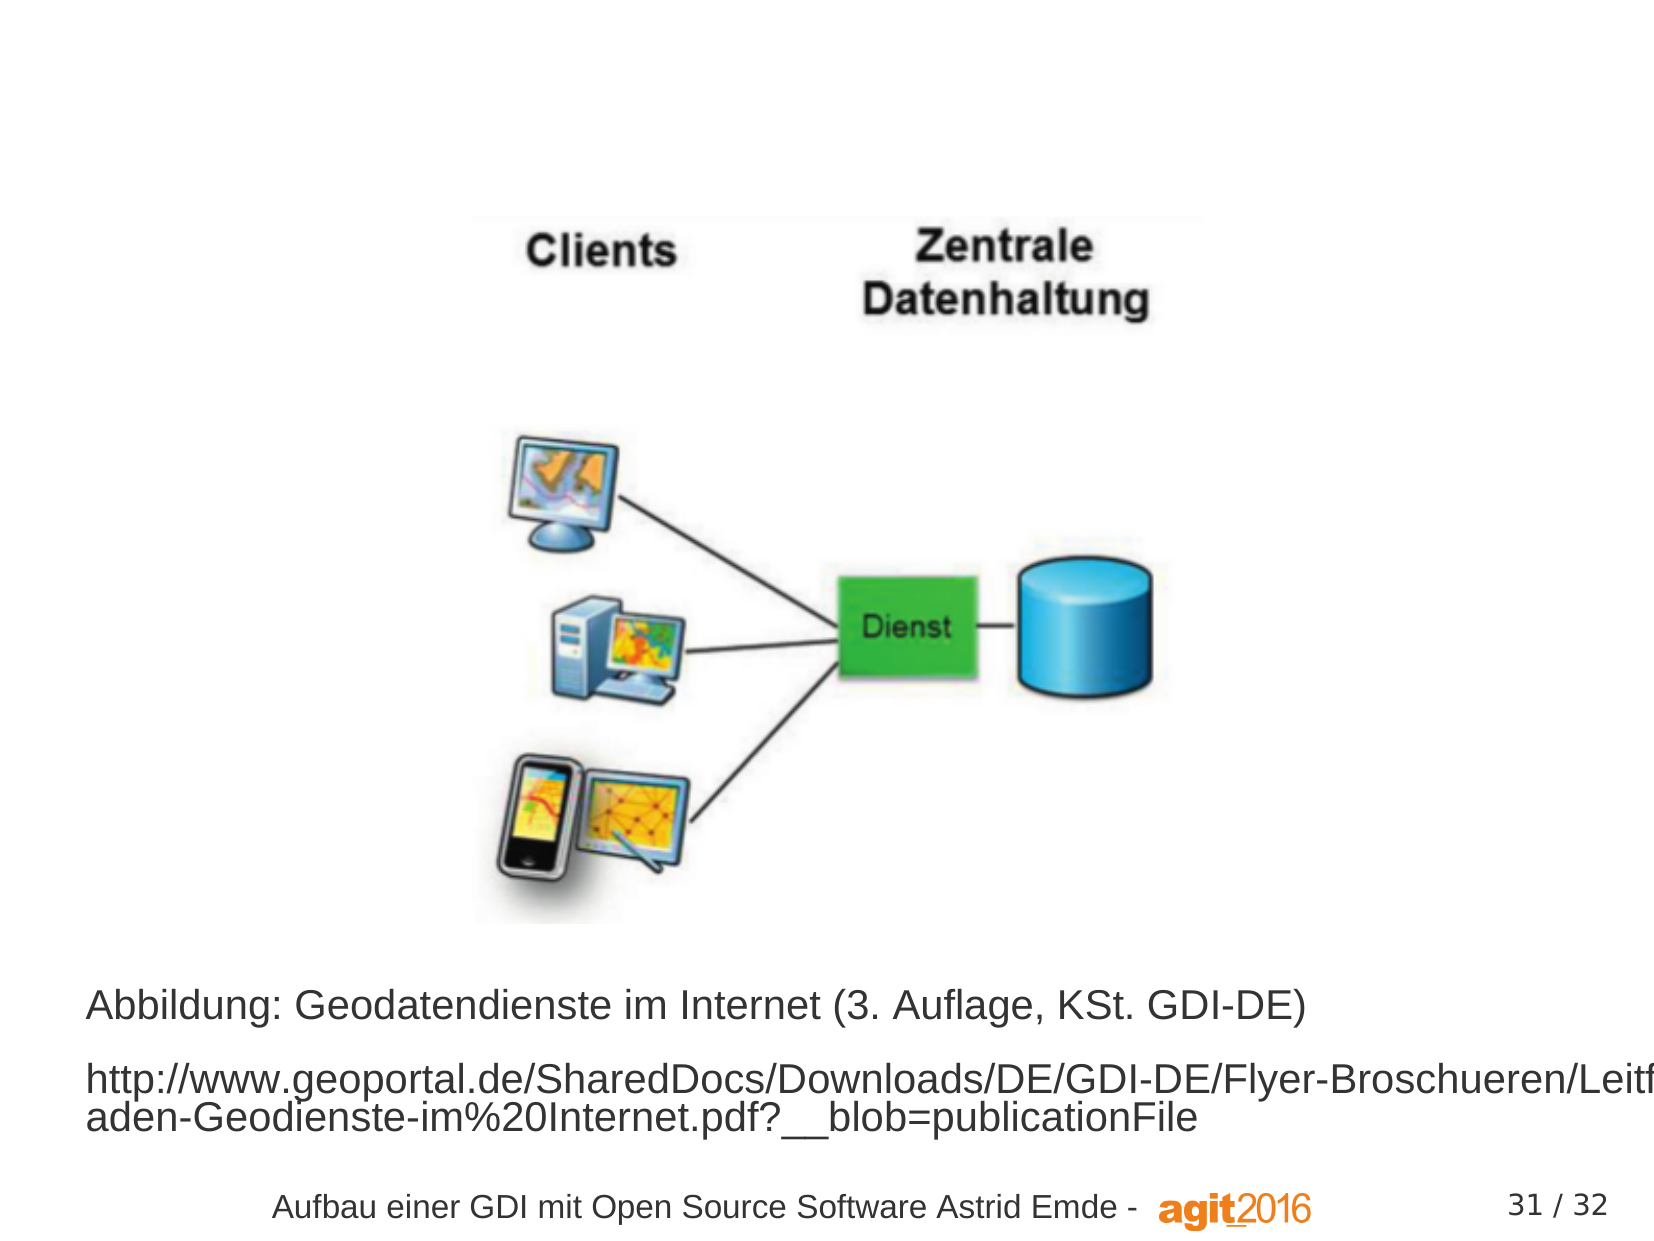

Abbildung: Geodatendienste im Internet (3. Auflage, KSt. GDI-DE)
http://www.geoportal.de/SharedDocs/Downloads/DE/GDI-DE/Flyer-Broschueren/Leitfaden-Geodienste-im%20Internet.pdf?__blob=publicationFile